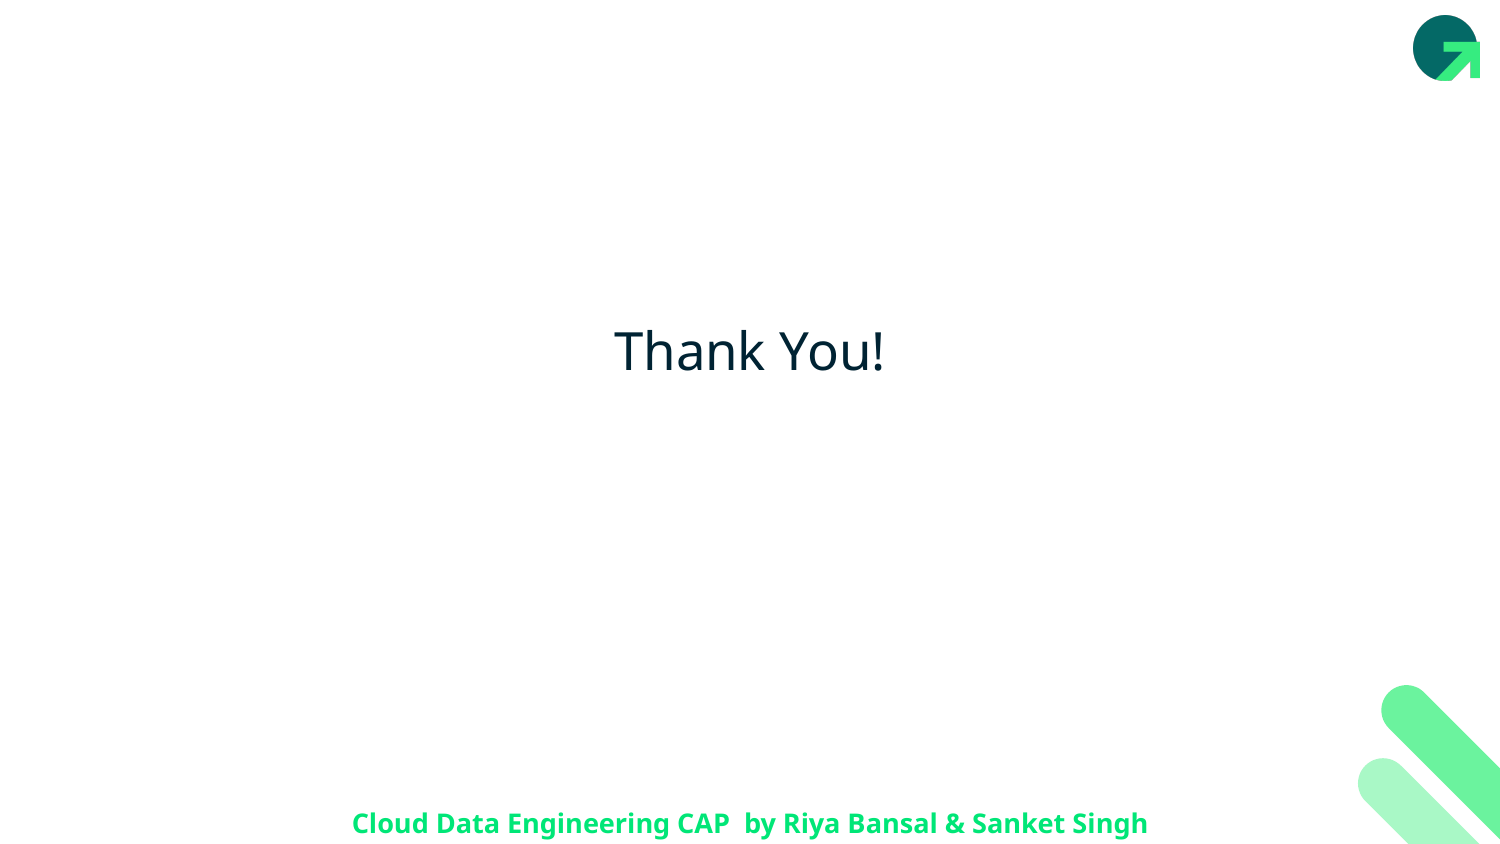

# Thank You!
Cloud Data Engineering CAP by Riya Bansal & Sanket Singh